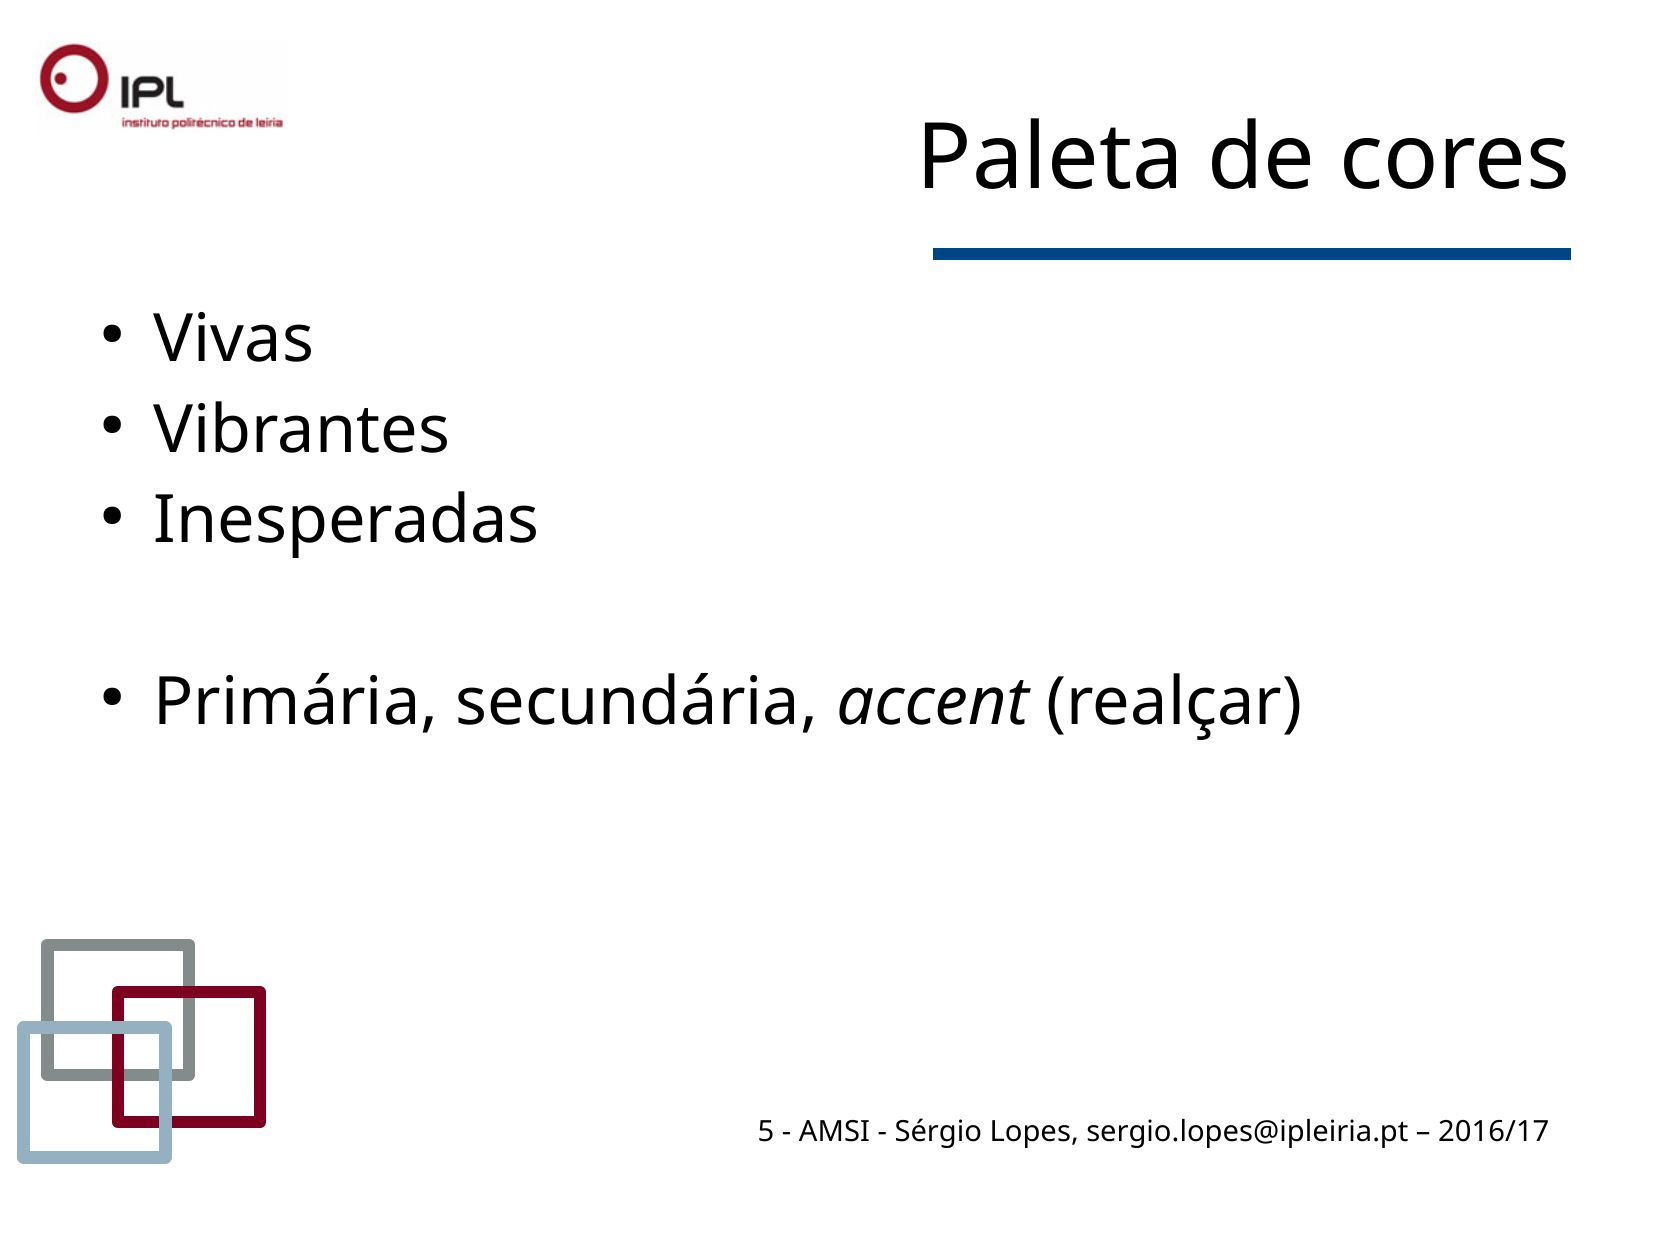

# Paleta de cores
Vivas
Vibrantes
Inesperadas
Primária, secundária, accent (realçar)
5 - AMSI - Sérgio Lopes, sergio.lopes@ipleiria.pt – 2016/17